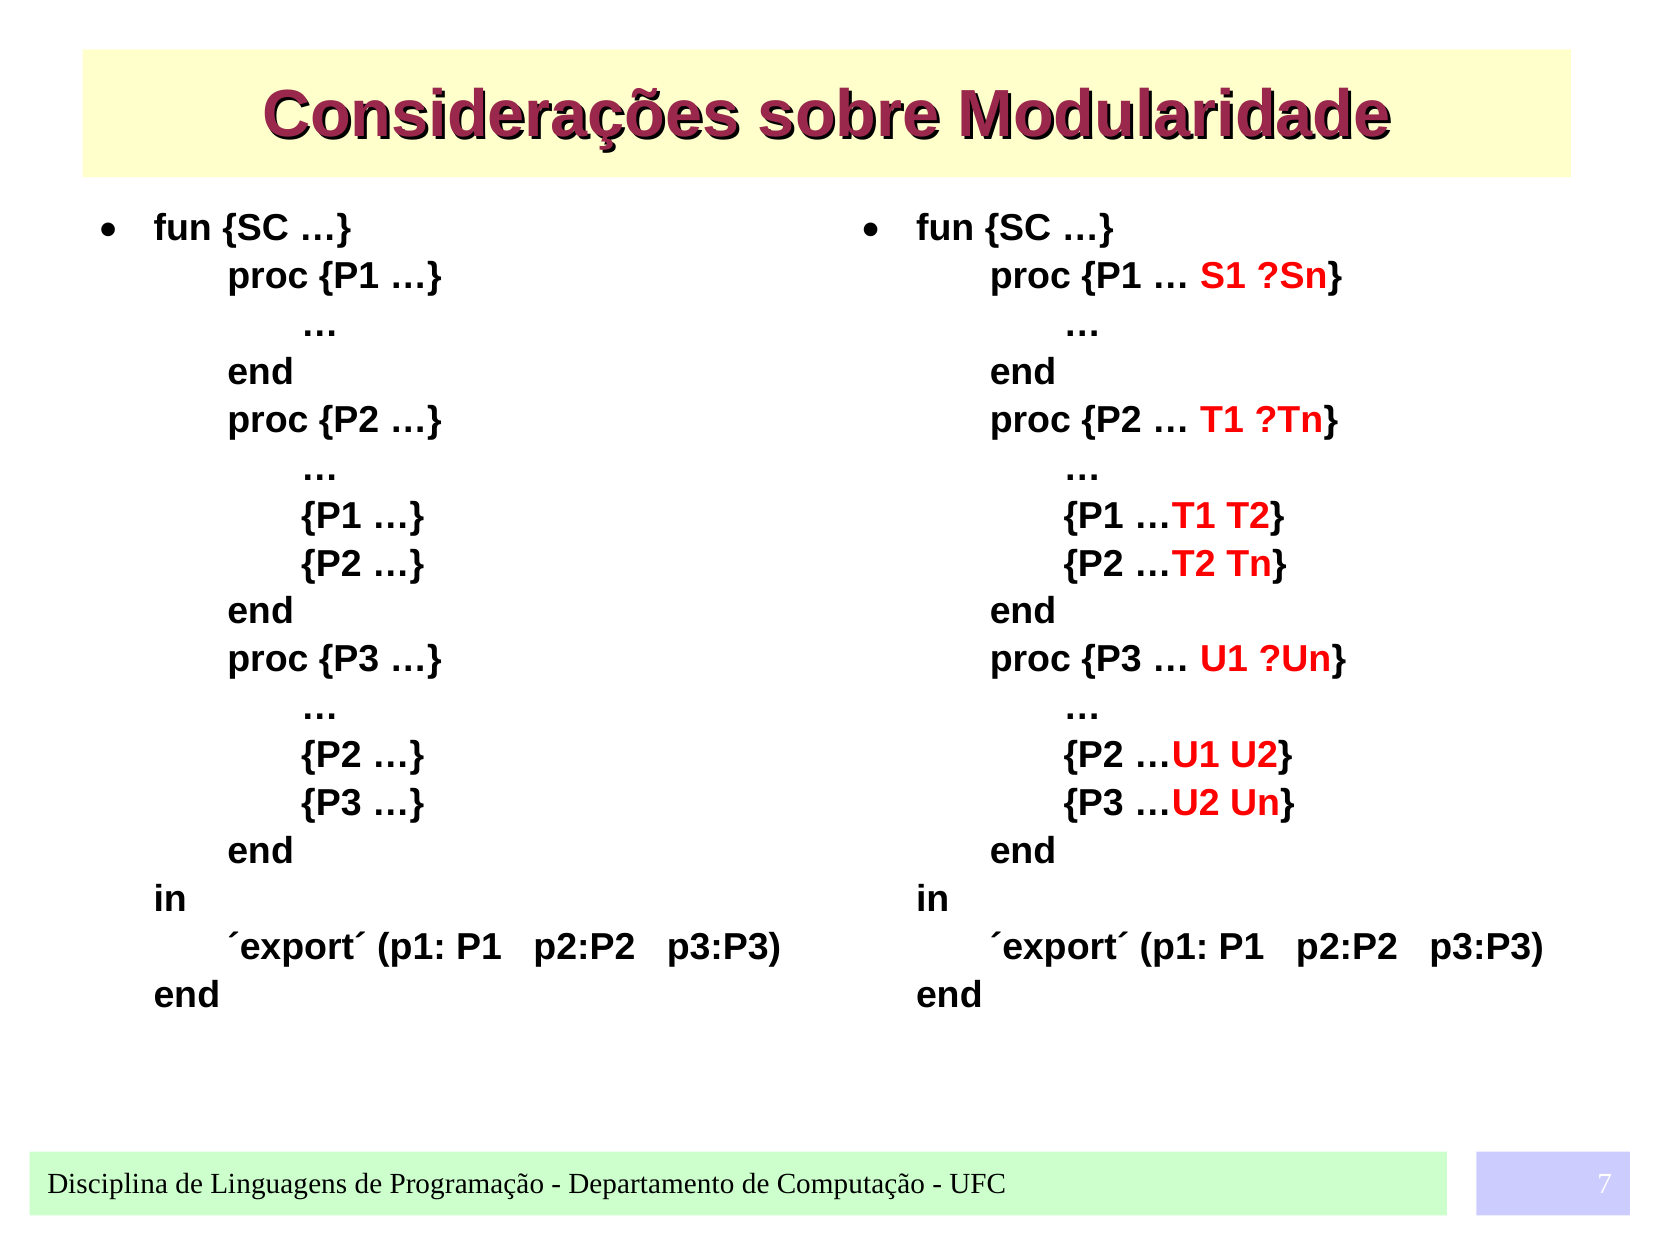

# Considerações sobre Modularidade
fun {SC …}
	proc {P1 …}
		…
	end
	proc {P2 …}
		…
		{P1 …}
		{P2 …}
	end
	proc {P3 …}
		…
		{P2 …}
		{P3 …}
	end
in
	´export´ (p1: P1 p2:P2 p3:P3)
end
fun {SC …}
	proc {P1 … S1 ?Sn}
		…
	end
	proc {P2 … T1 ?Tn}
		…
		{P1 …T1 T2}
		{P2 …T2 Tn}
	end
	proc {P3 … U1 ?Un}
		…
		{P2 …U1 U2}
		{P3 …U2 Un}
	end
in
	´export´ (p1: P1 p2:P2 p3:P3)
end
Disciplina de Linguagens de Programação - Departamento de Computação - UFC
7